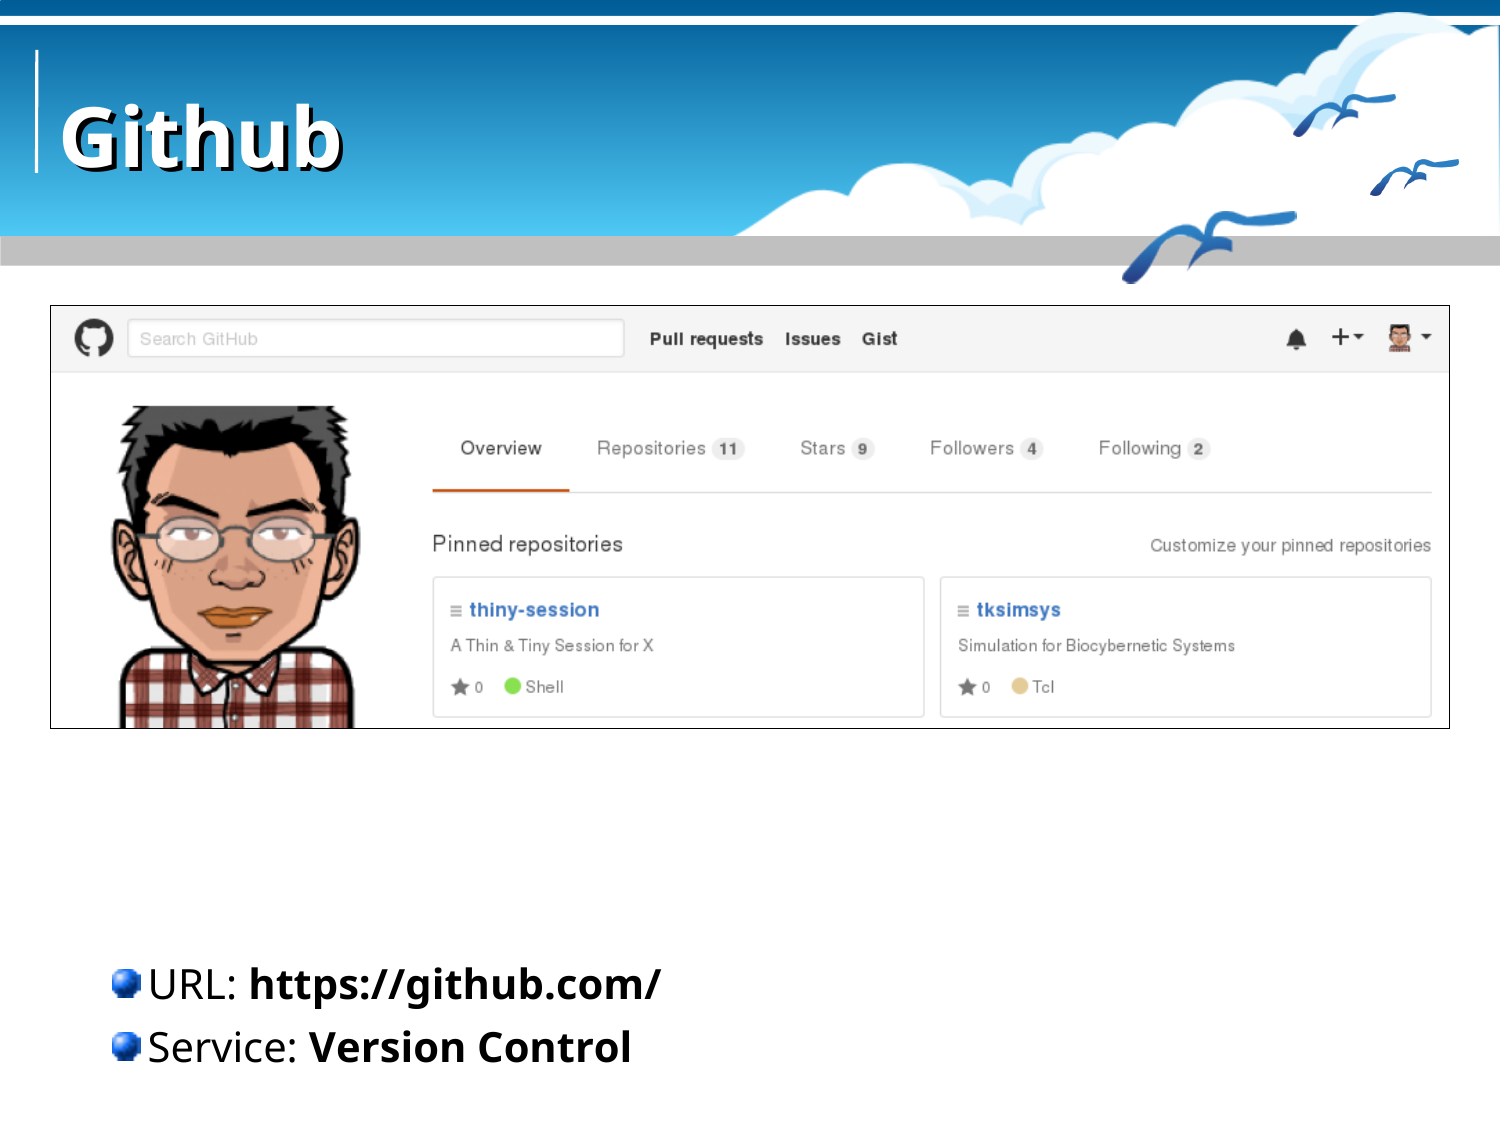

# Github
URL: https://github.com/
Service: Version Control